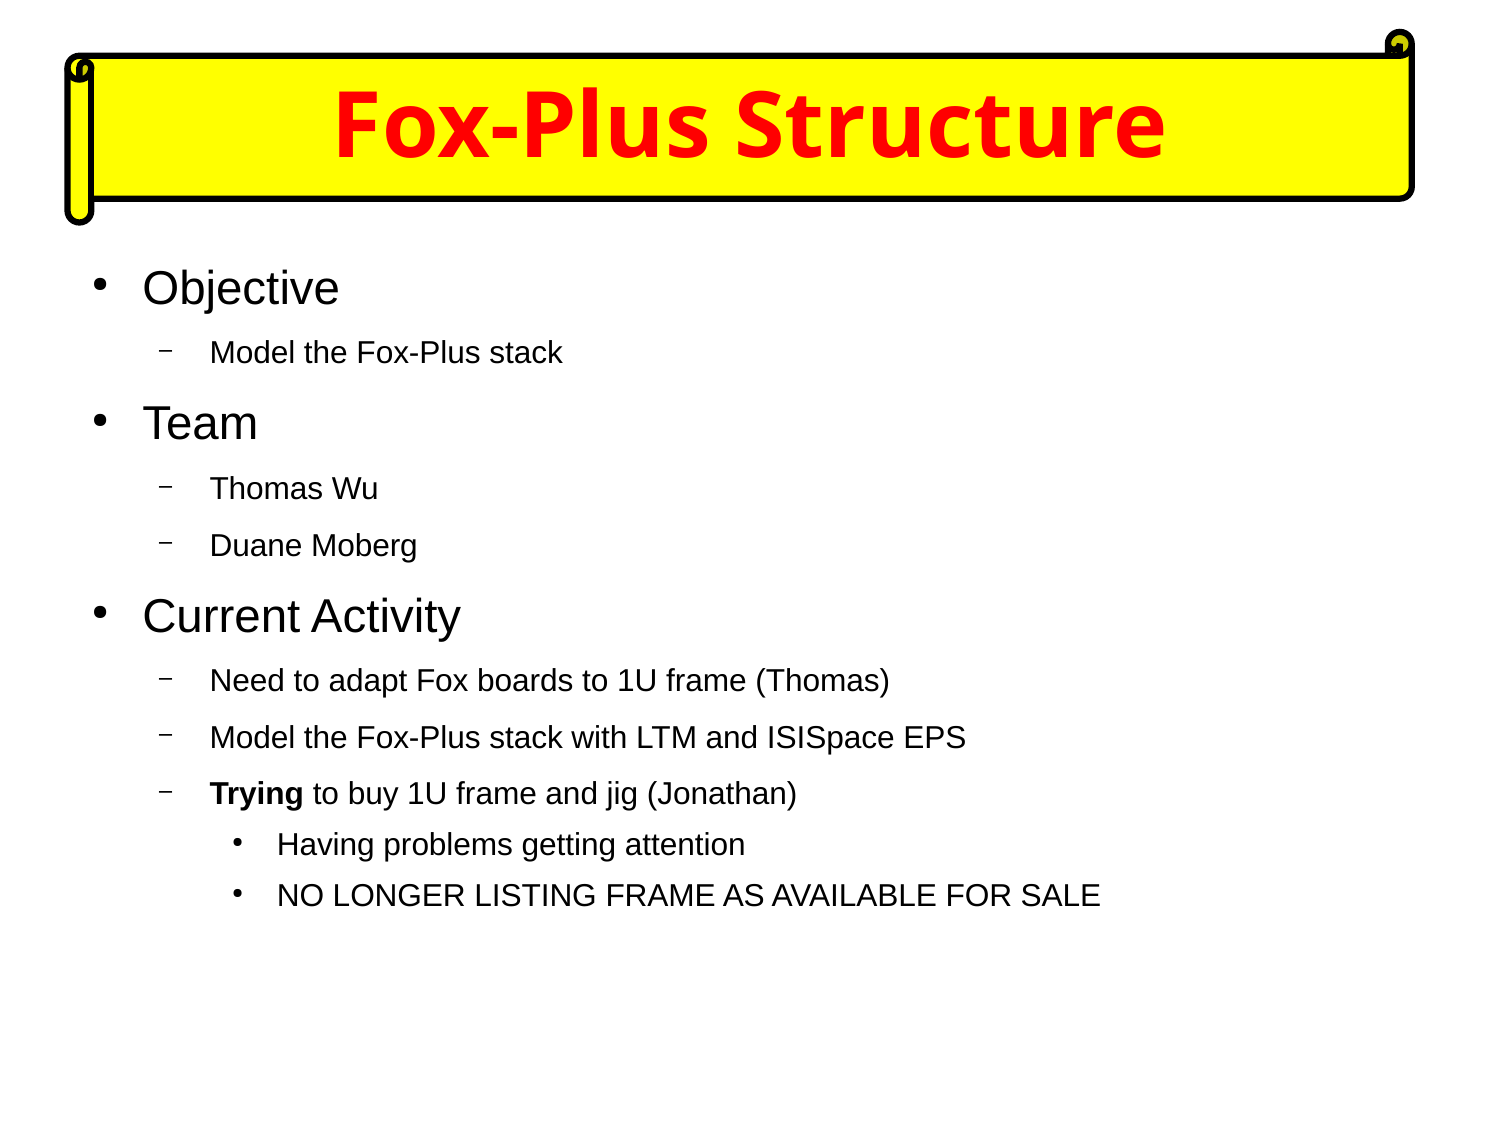

Fox-Plus Structure
# Objective
Model the Fox-Plus stack
Team
Thomas Wu
Duane Moberg
Current Activity
Need to adapt Fox boards to 1U frame (Thomas)
Model the Fox-Plus stack with LTM and ISISpace EPS
Trying to buy 1U frame and jig (Jonathan)
Having problems getting attention
NO LONGER LISTING FRAME AS AVAILABLE FOR SALE